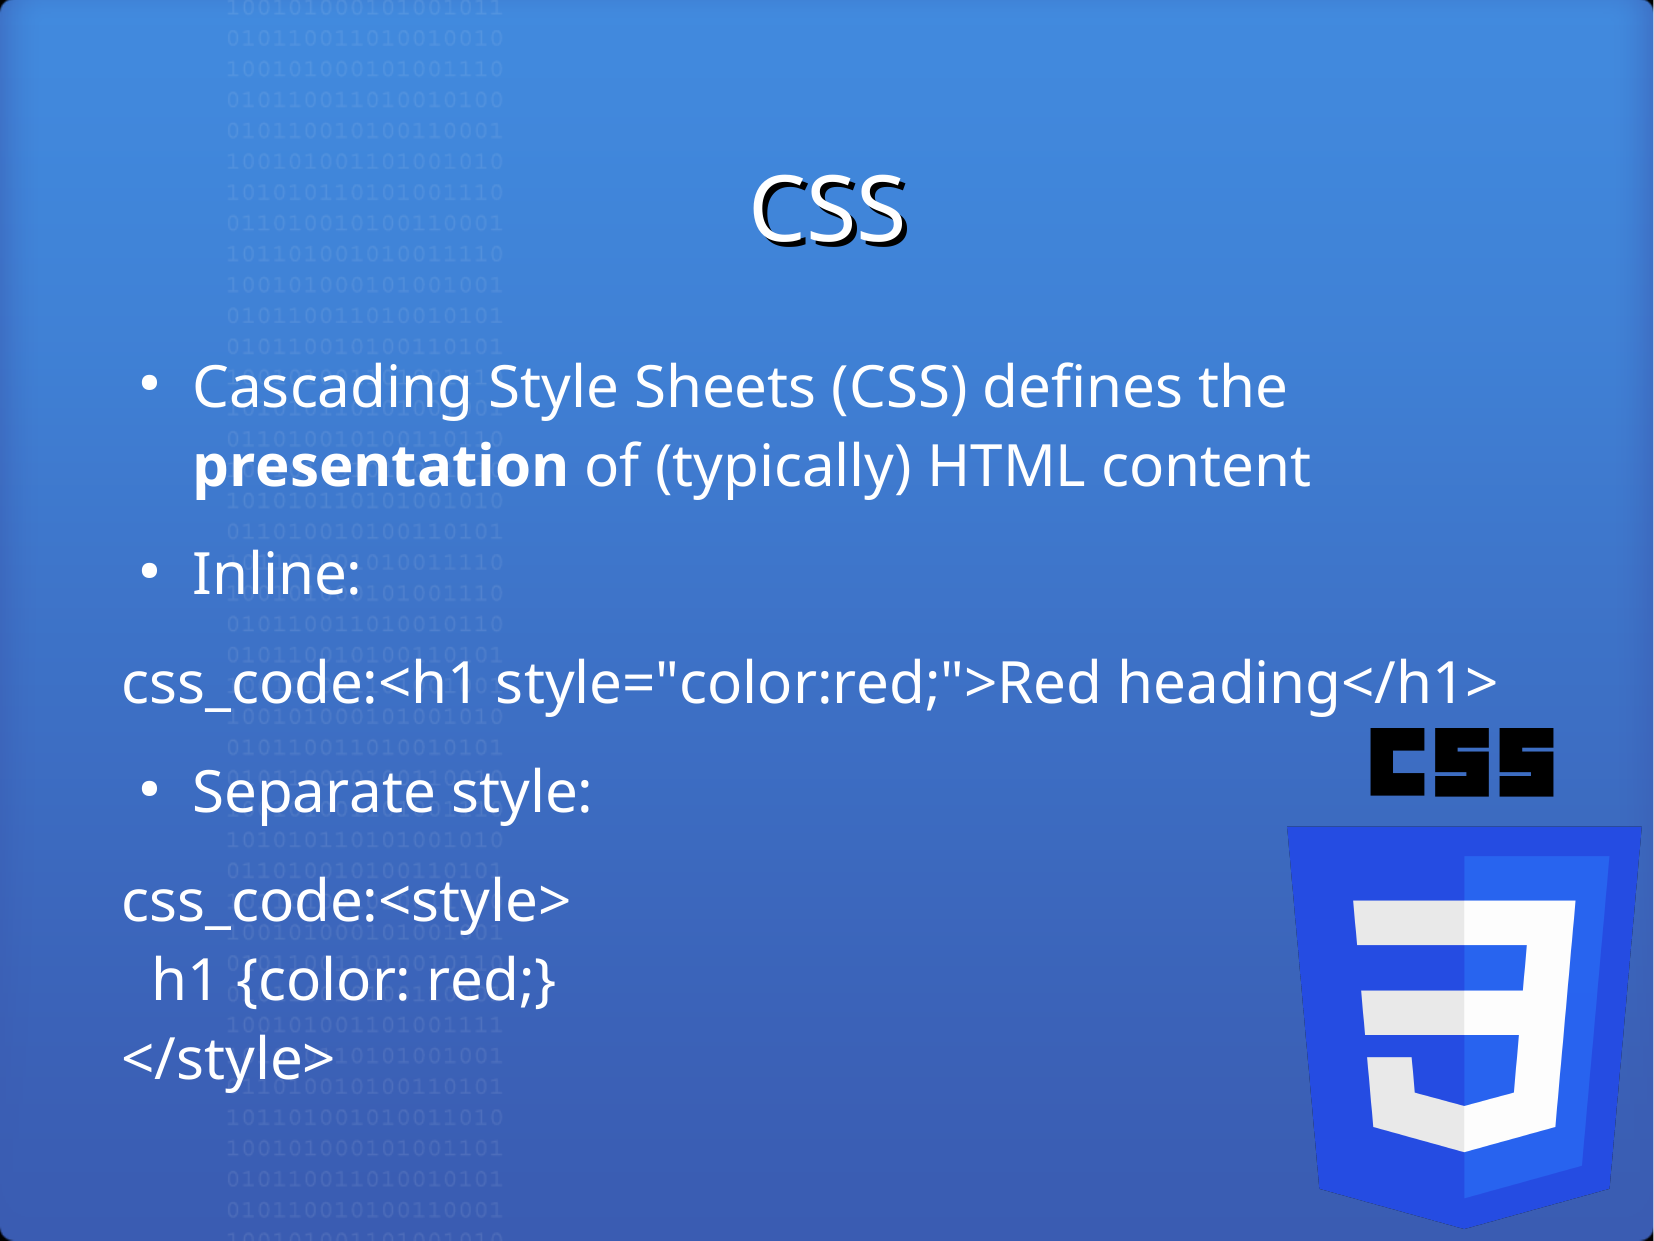

# CSS
Cascading Style Sheets (CSS) defines the presentation of (typically) HTML content
Inline:
css_code:<h1 style="color:red;">Red heading</h1>
Separate style:
css_code:<style>
 h1 {color: red;}
</style>